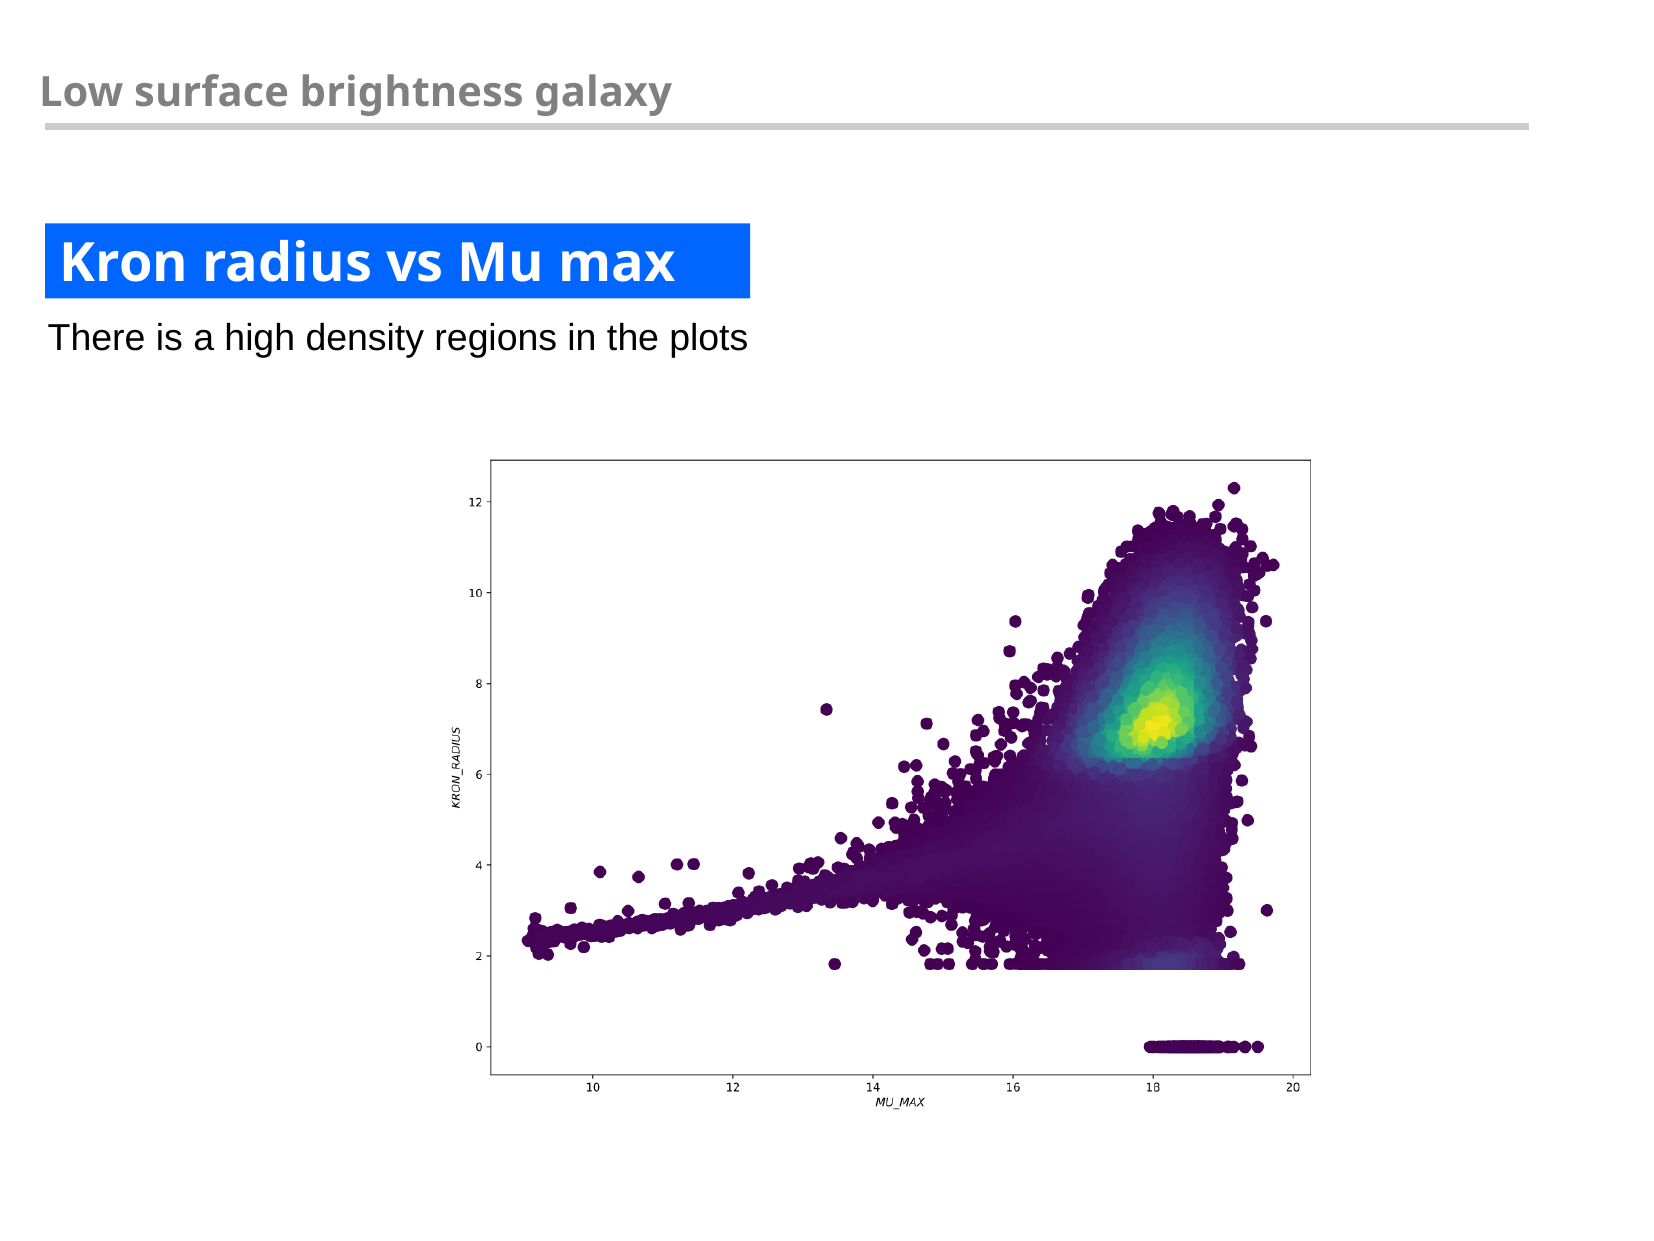

Low surface brightness galaxy
Kron radius vs Mu max
 There is a high density regions in the plots